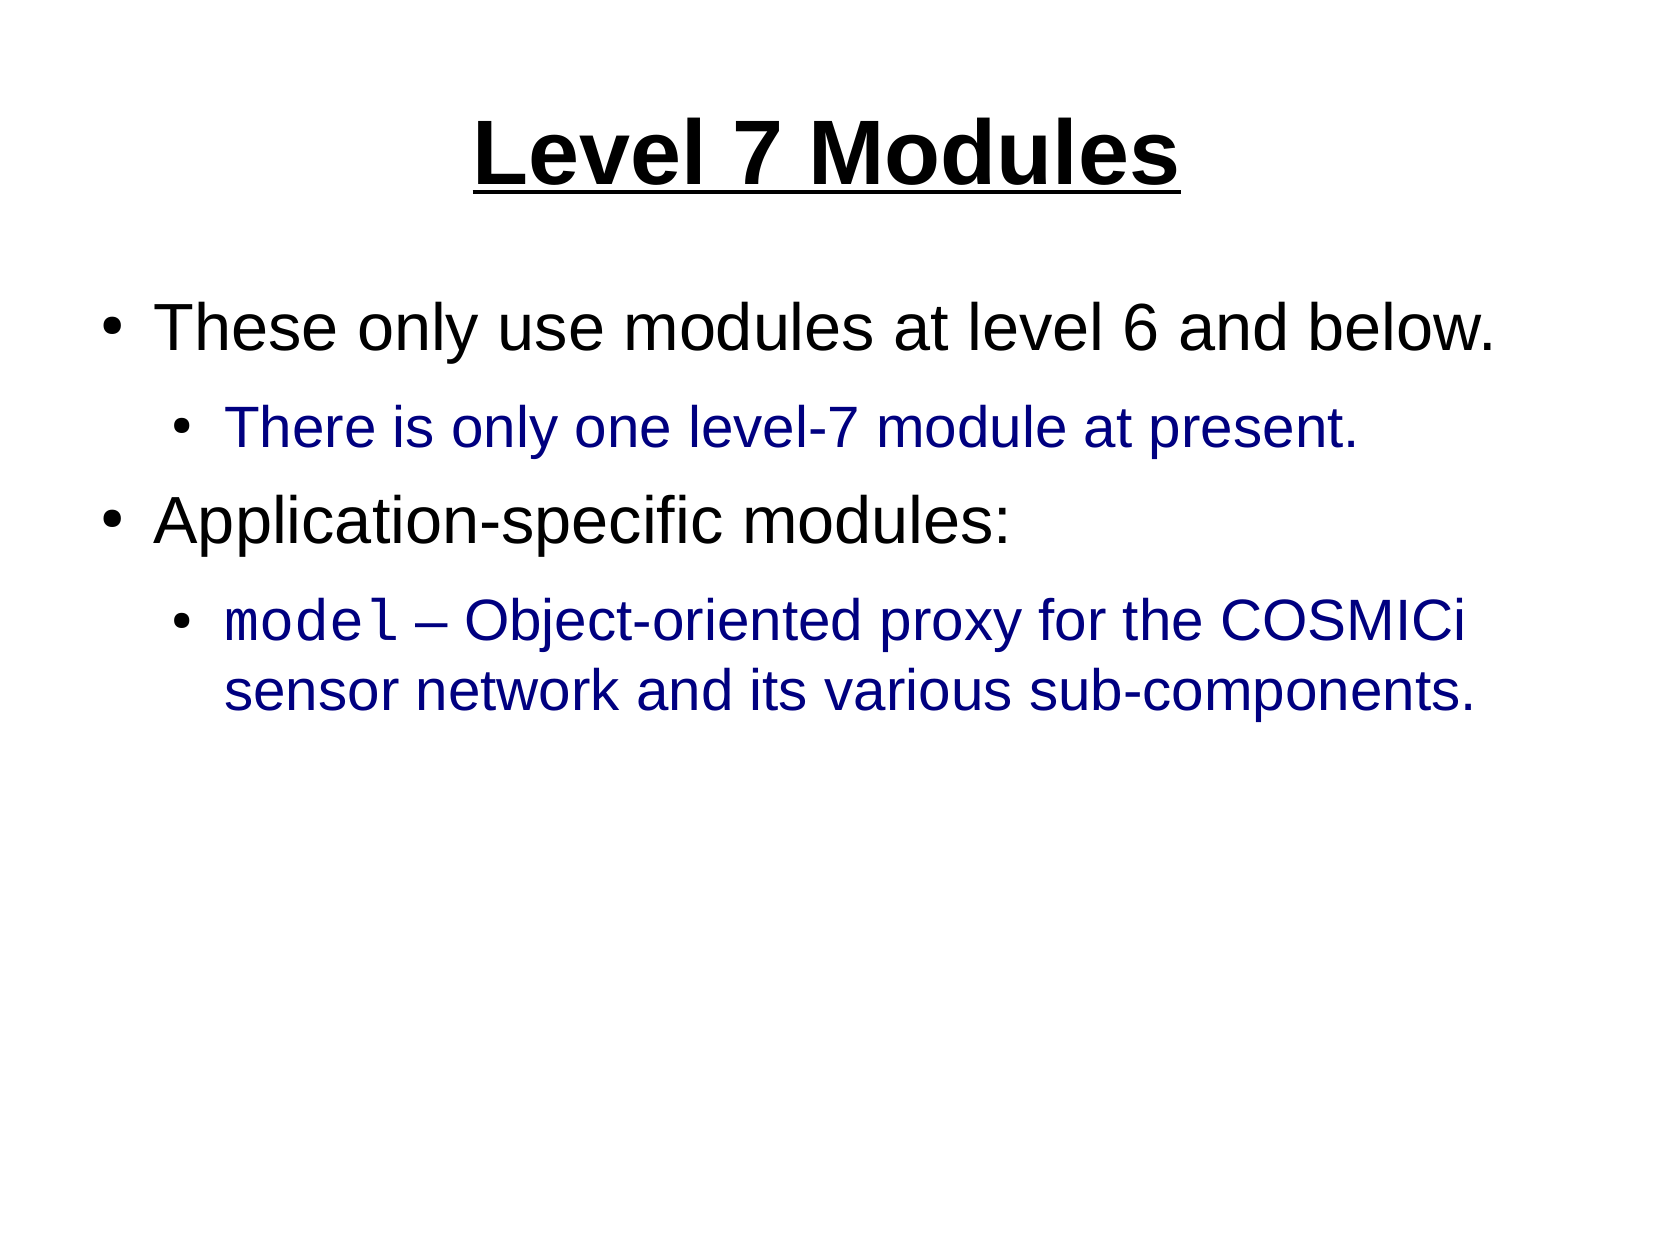

# Level 7 Modules
These only use modules at level 6 and below.
There is only one level-7 module at present.
Application-specific modules:
model – Object-oriented proxy for the COSMICi sensor network and its various sub-components.